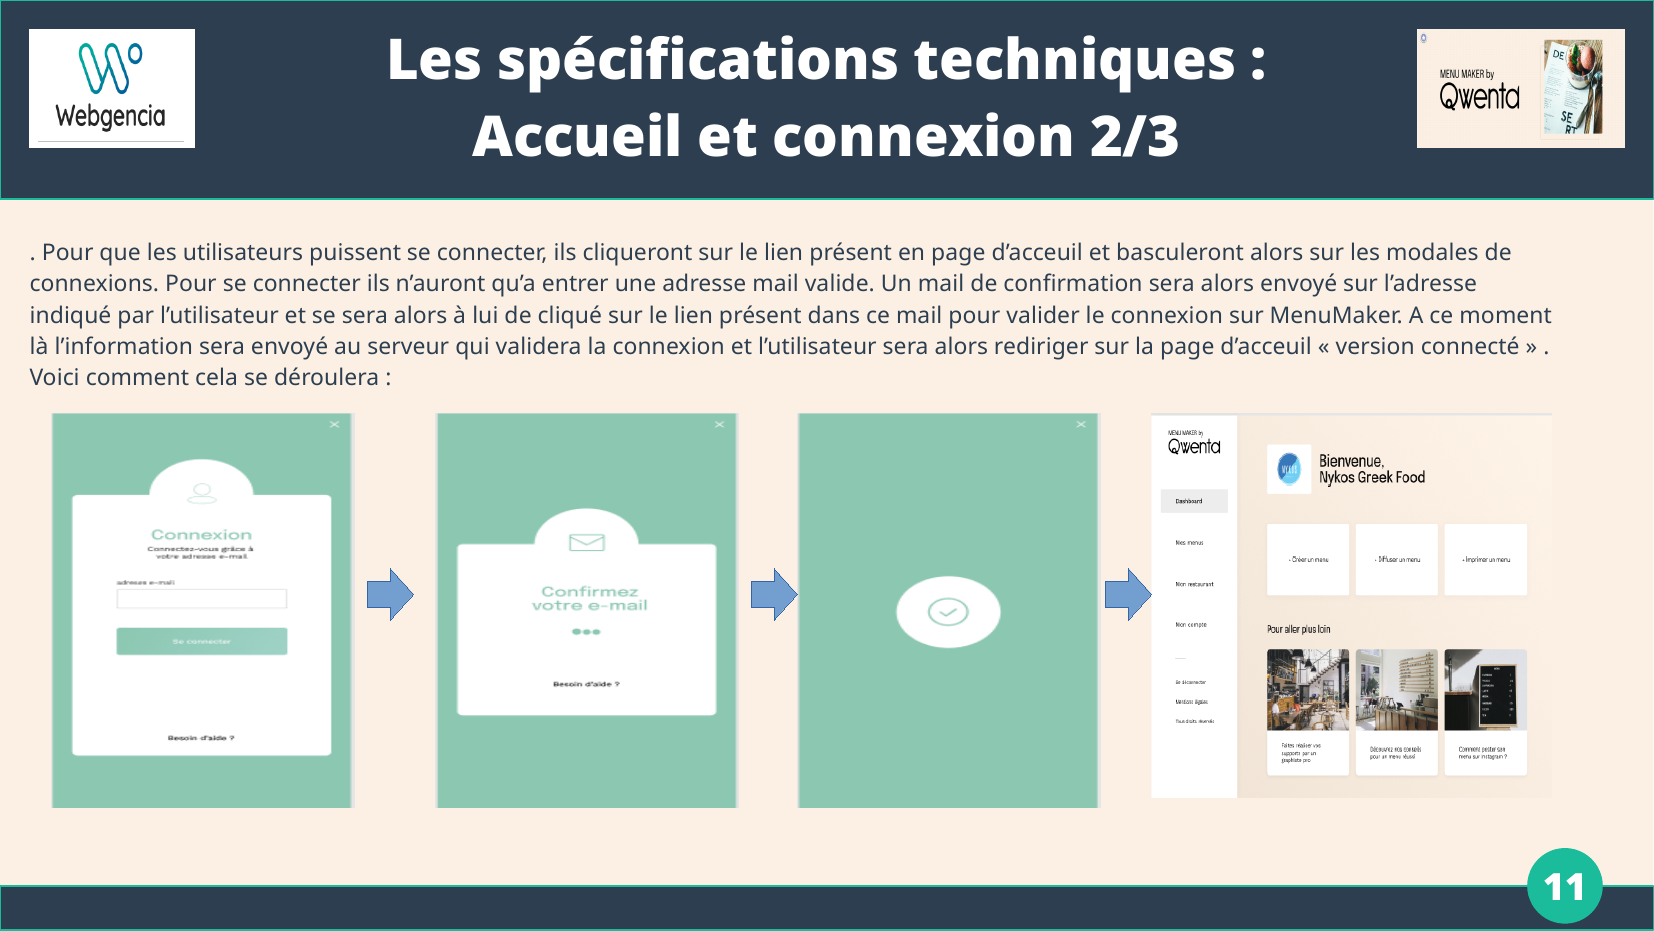

# Les spécifications techniques : Accueil et connexion 2/3
. Pour que les utilisateurs puissent se connecter, ils cliqueront sur le lien présent en page d’acceuil et basculeront alors sur les modales de connexions. Pour se connecter ils n’auront qu’a entrer une adresse mail valide. Un mail de confirmation sera alors envoyé sur l’adresse indiqué par l’utilisateur et se sera alors à lui de cliqué sur le lien présent dans ce mail pour valider le connexion sur MenuMaker. A ce moment là l’information sera envoyé au serveur qui validera la connexion et l’utilisateur sera alors rediriger sur la page d’acceuil « version connecté » . Voici comment cela se déroulera :
11